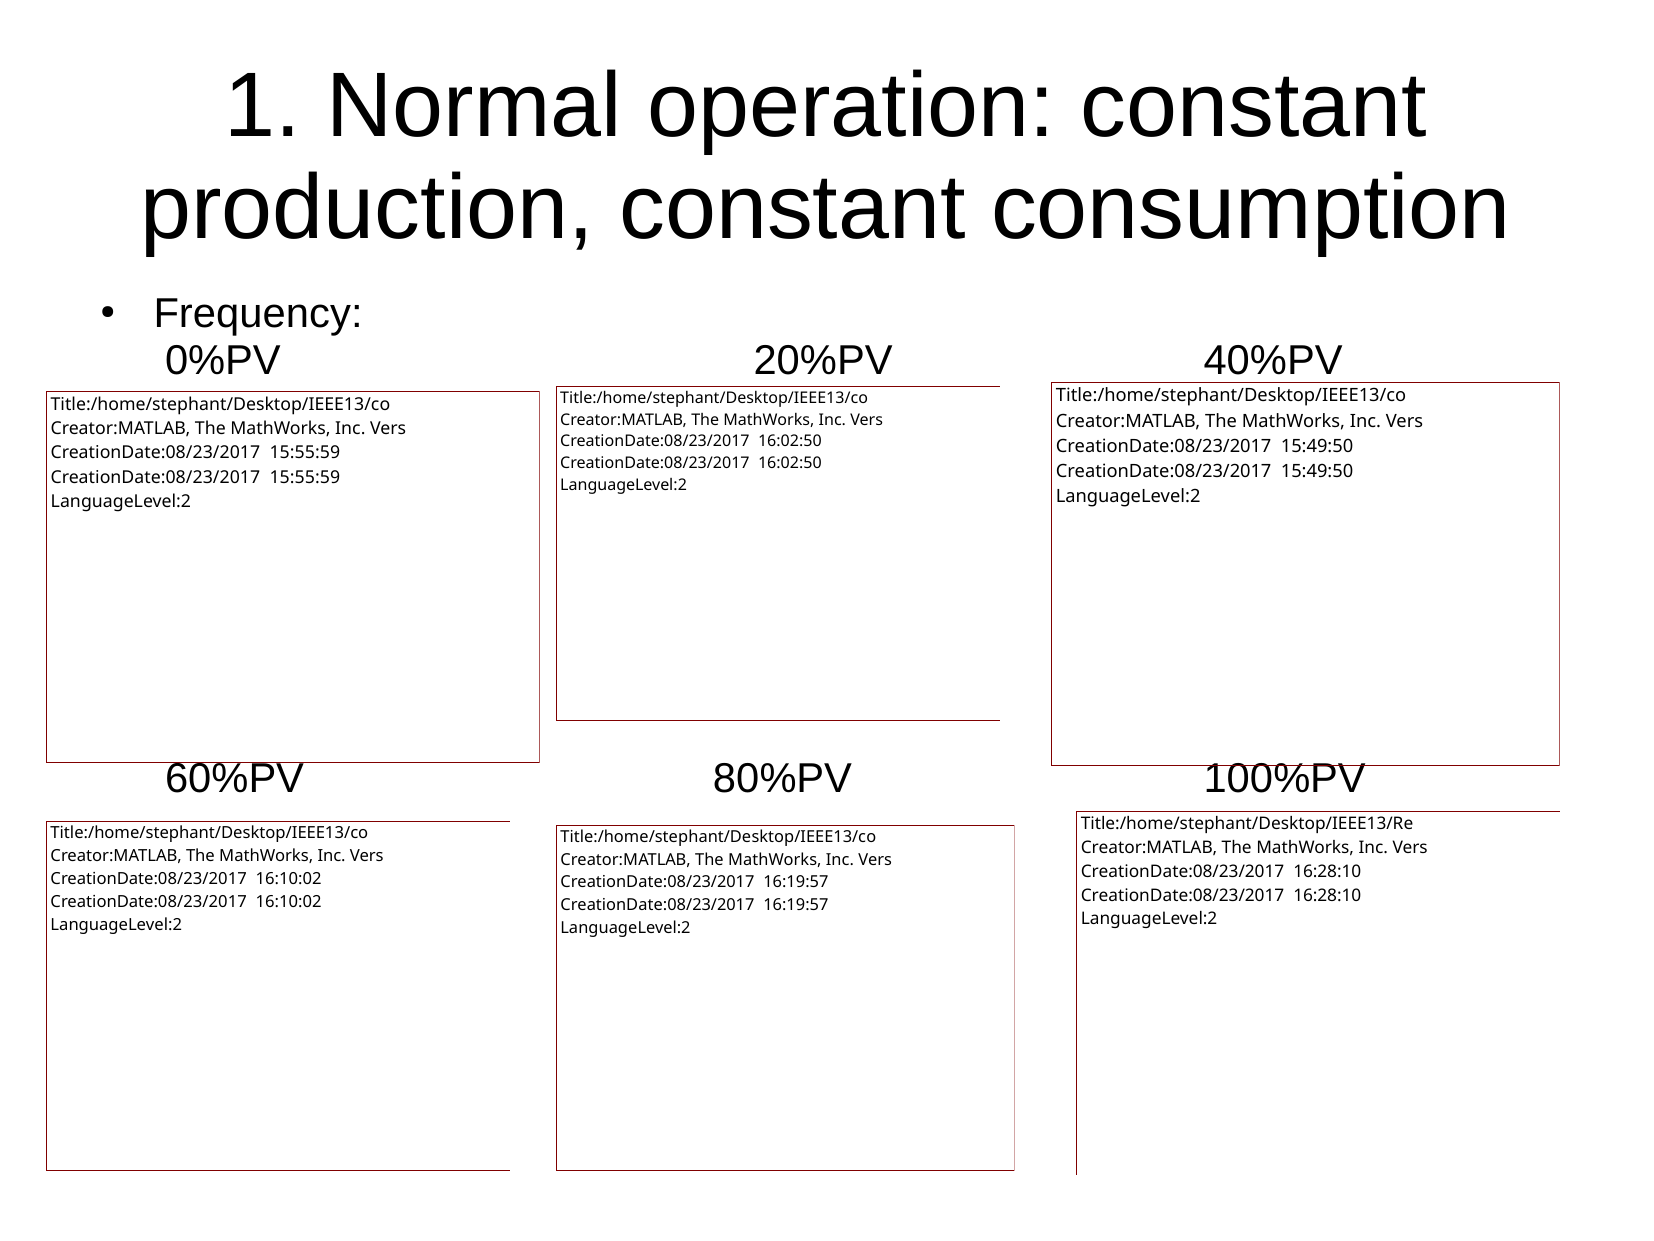

# 1. Normal operation: constant production, constant consumption
Frequency:
 0%PV							20%PV					40%PV
 60%PV					 80%PV					100%PV